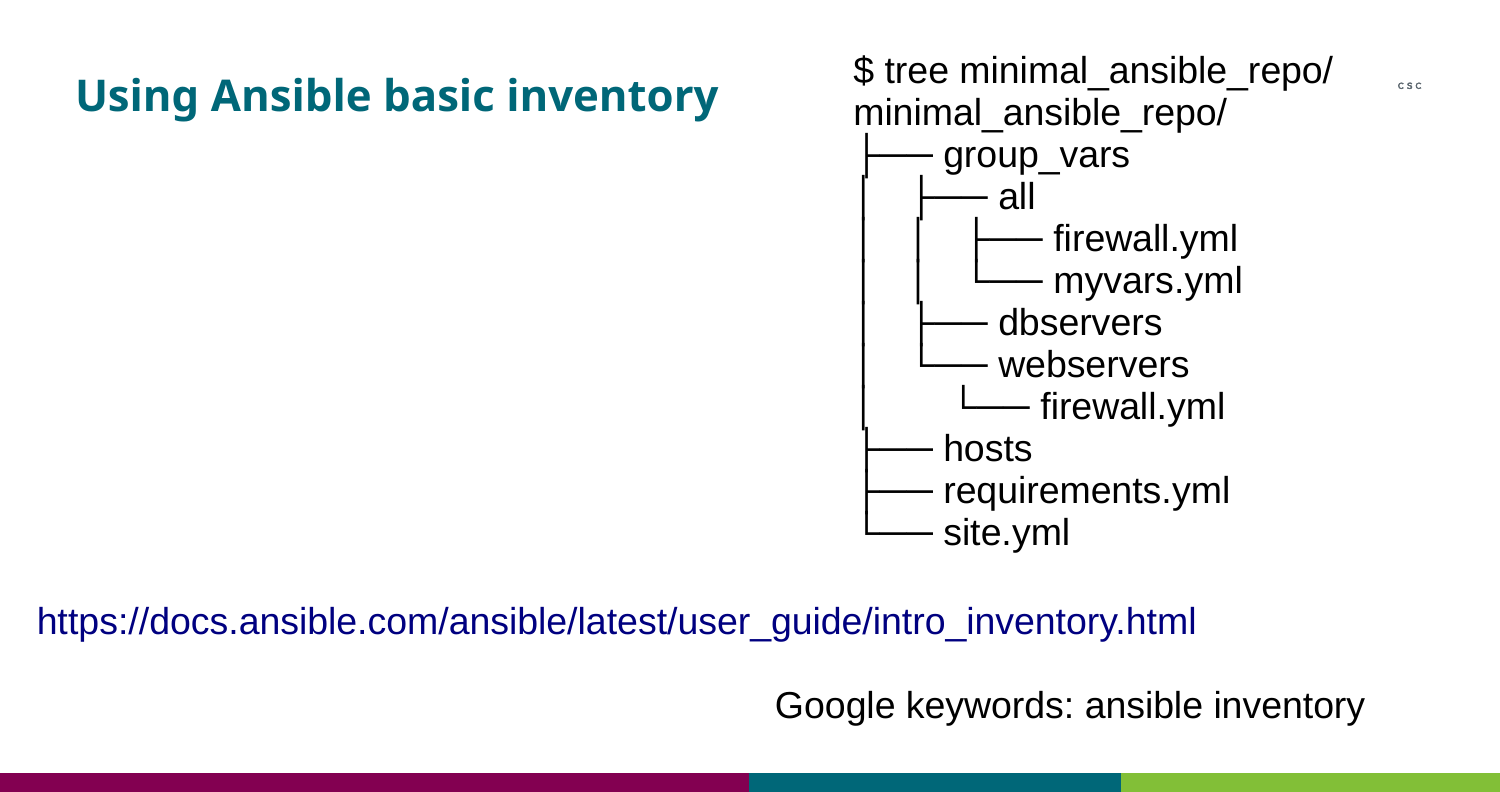

# Using Ansible basic inventory
$ tree minimal_ansible_repo/
minimal_ansible_repo/
├── group_vars
│   ├── all
│   │   ├── firewall.yml
│   │   └── myvars.yml
│   ├── dbservers
│   └── webservers
│   └── firewall.yml
├── hosts
├── requirements.yml
└── site.yml
https://docs.ansible.com/ansible/latest/user_guide/intro_inventory.html
										Google keywords: ansible inventory